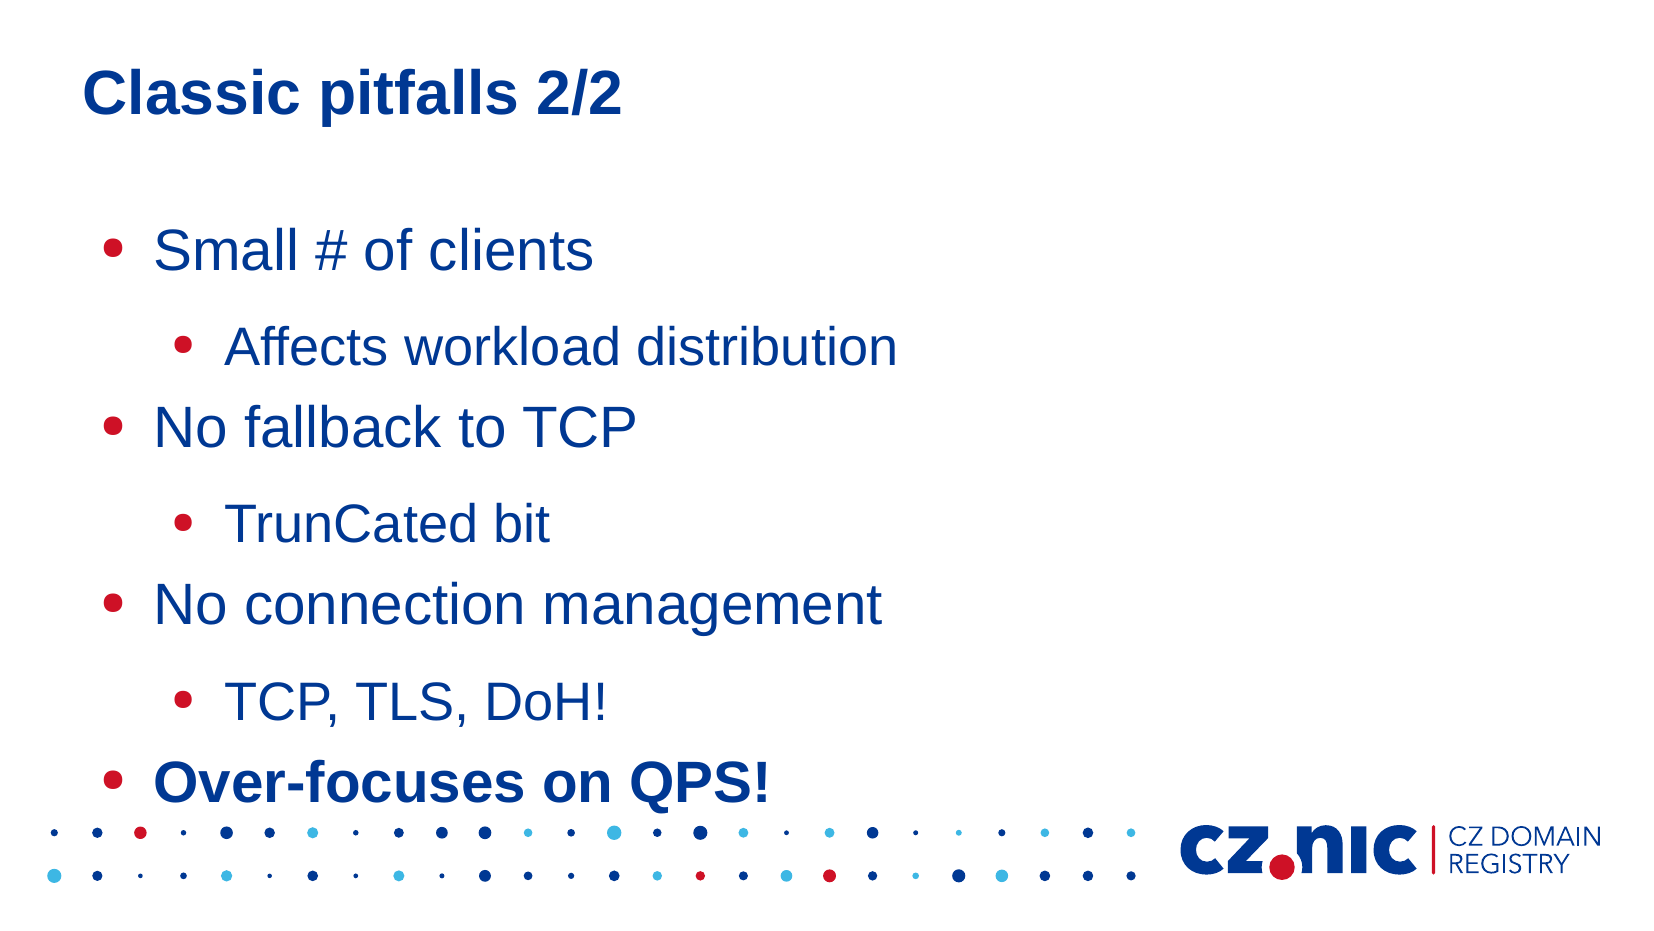

# Classic pitfalls 2/2
Small # of clients
Affects workload distribution
No fallback to TCP
TrunCated bit
No connection management
TCP, TLS, DoH!
Over-focuses on QPS!